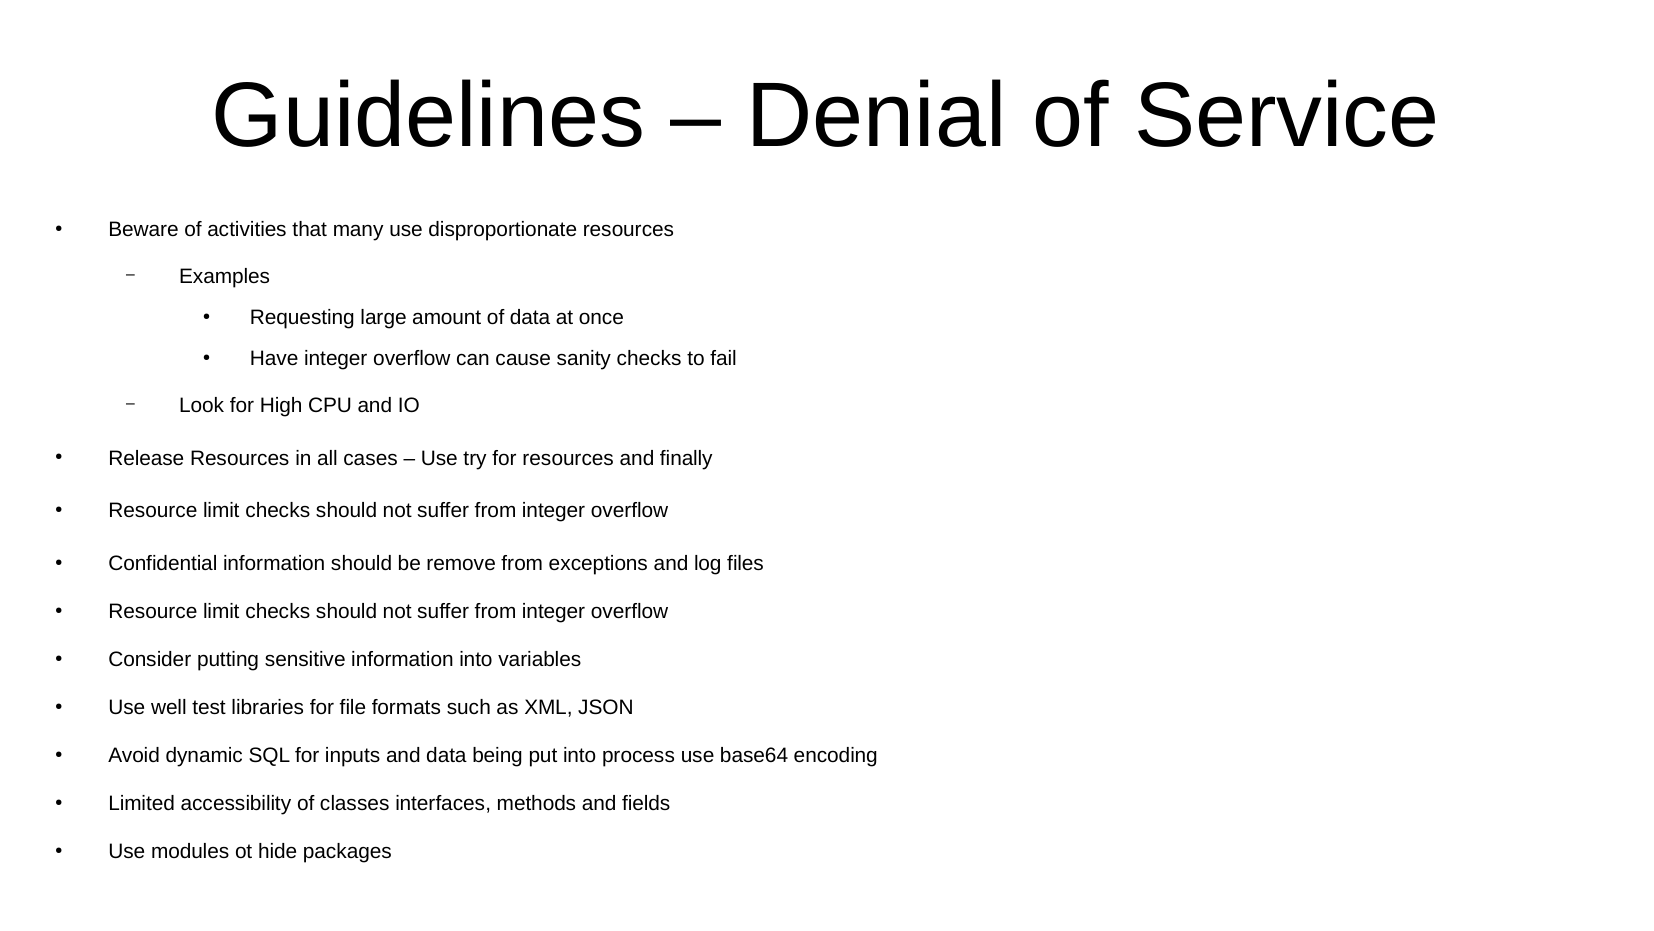

# Guidelines – Denial of Service
Beware of activities that many use disproportionate resources
Examples
Requesting large amount of data at once
Have integer overflow can cause sanity checks to fail
Look for High CPU and IO
Release Resources in all cases – Use try for resources and finally
Resource limit checks should not suffer from integer overflow
Confidential information should be remove from exceptions and log files
Resource limit checks should not suffer from integer overflow
Consider putting sensitive information into variables
Use well test libraries for file formats such as XML, JSON
Avoid dynamic SQL for inputs and data being put into process use base64 encoding
Limited accessibility of classes interfaces, methods and fields
Use modules ot hide packages